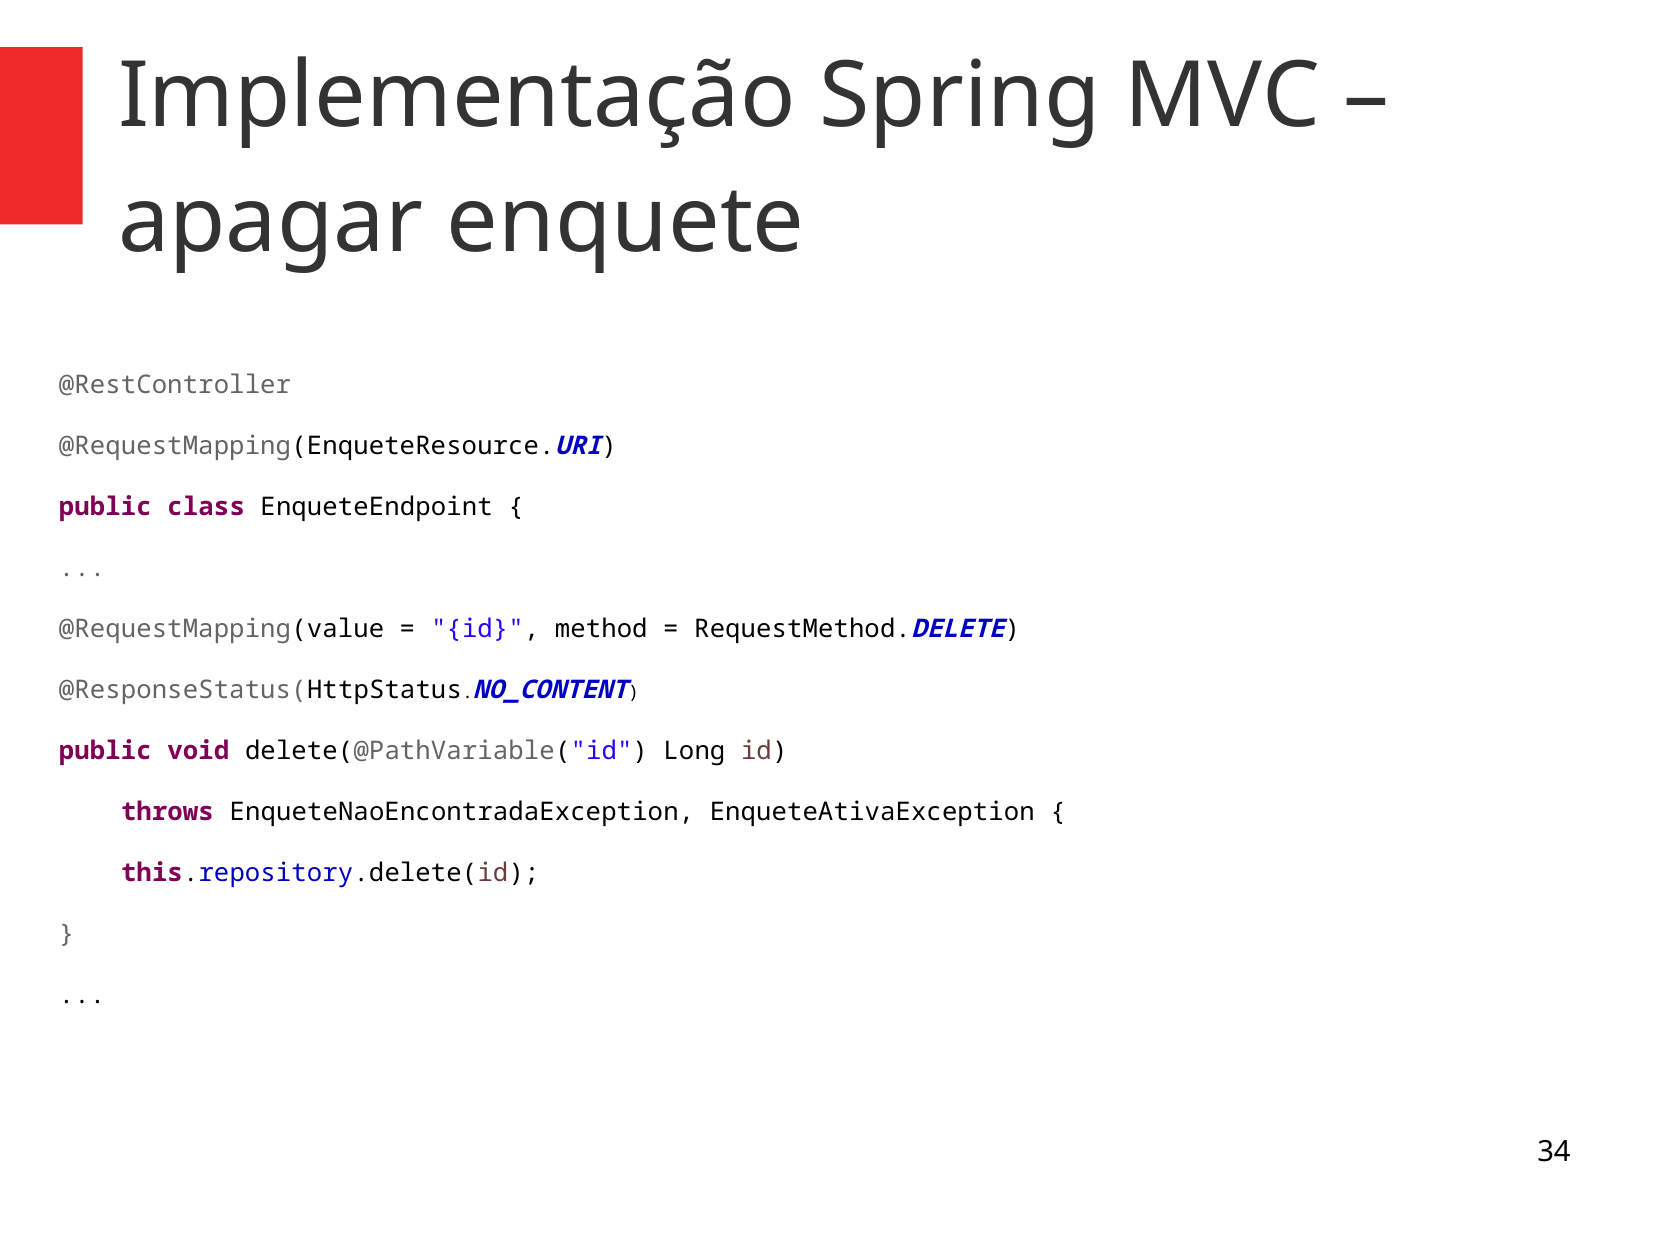

# Implementação Spring MVC – apagar enquete
@RestController
@RequestMapping(EnqueteResource.URI)
public class EnqueteEndpoint {
...
@RequestMapping(value = "{id}", method = RequestMethod.DELETE)
@ResponseStatus(HttpStatus.NO_CONTENT)
public void delete(@PathVariable("id") Long id)
 throws EnqueteNaoEncontradaException, EnqueteAtivaException {
 this.repository.delete(id);
}
...
34